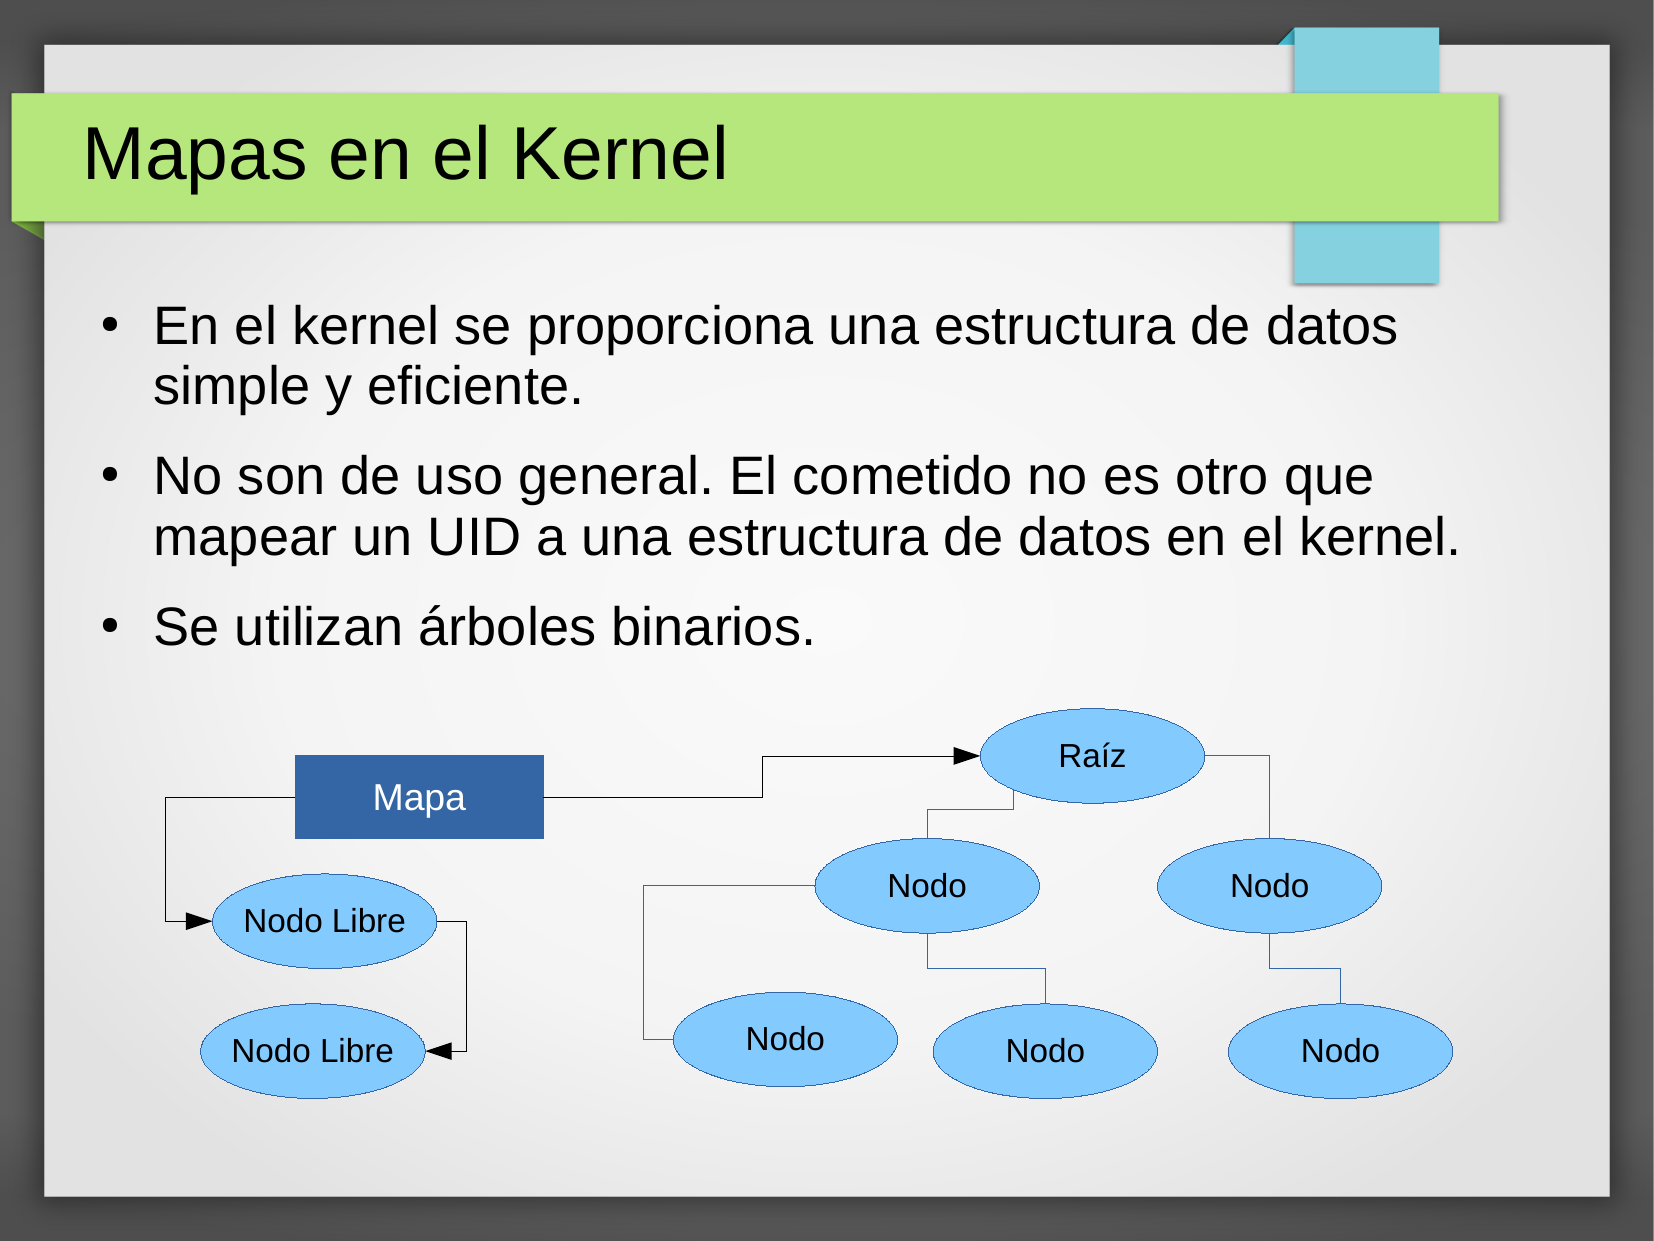

# Mapas en el Kernel
En el kernel se proporciona una estructura de datos simple y eficiente.
No son de uso general. El cometido no es otro que mapear un UID a una estructura de datos en el kernel.
Se utilizan árboles binarios.
Raíz
Mapa
Nodo
Nodo
Nodo Libre
Nodo
Nodo Libre
Nodo
Nodo